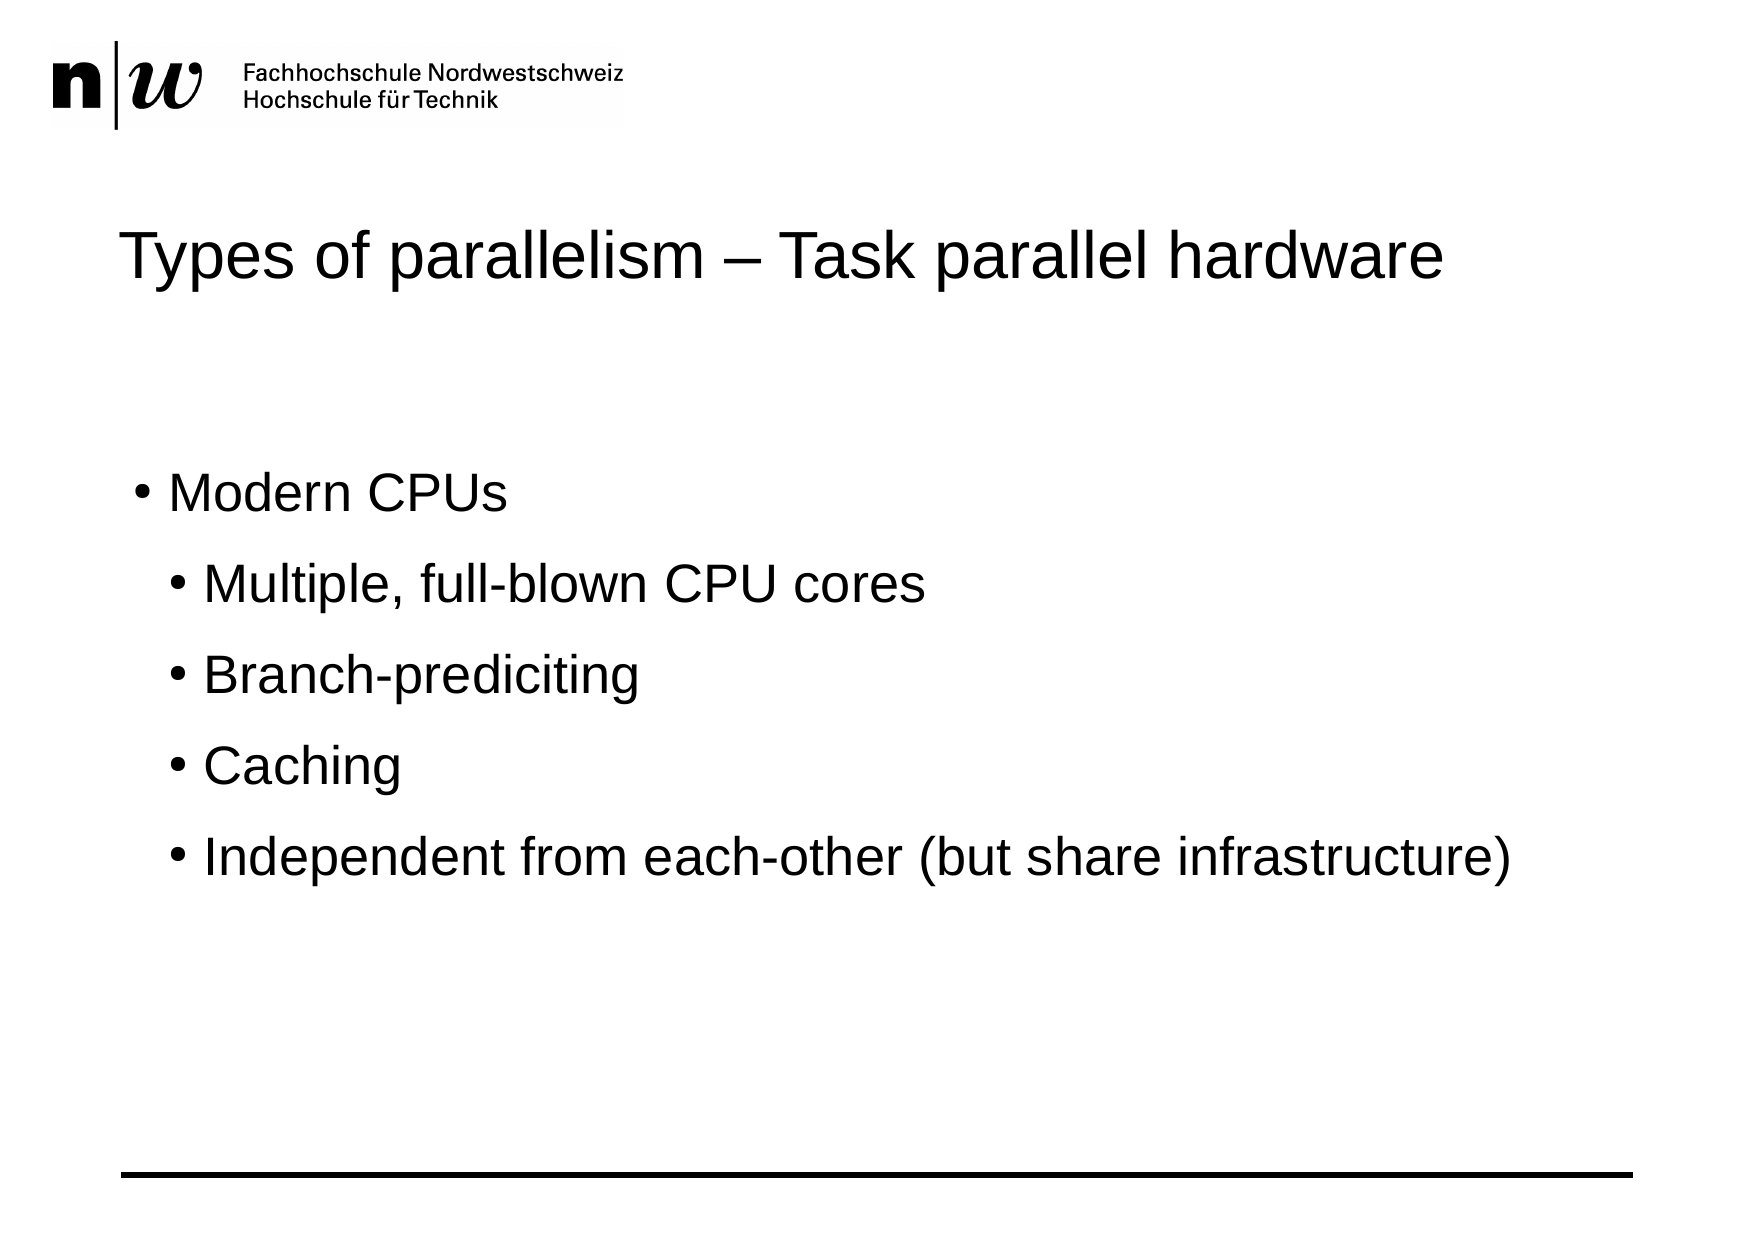

Types of parallelism – Task parallel hardware
Modern CPUs
Multiple, full-blown CPU cores
Branch-prediciting
Caching
Independent from each-other (but share infrastructure)